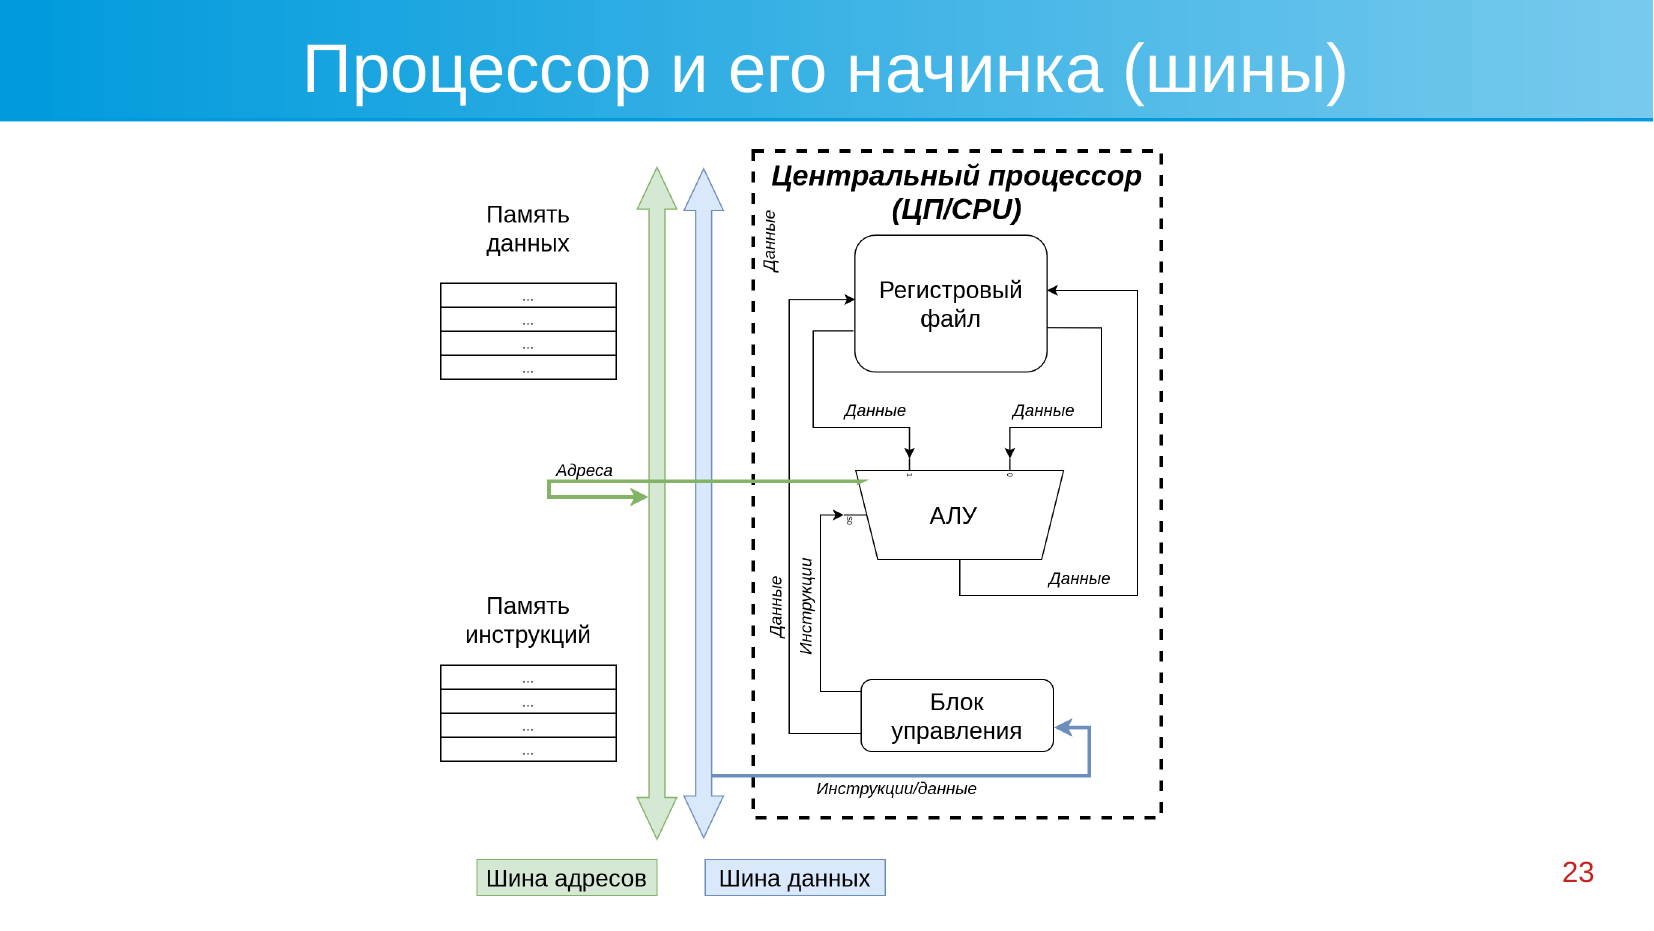

# Процессор и его начинка (шины)
23